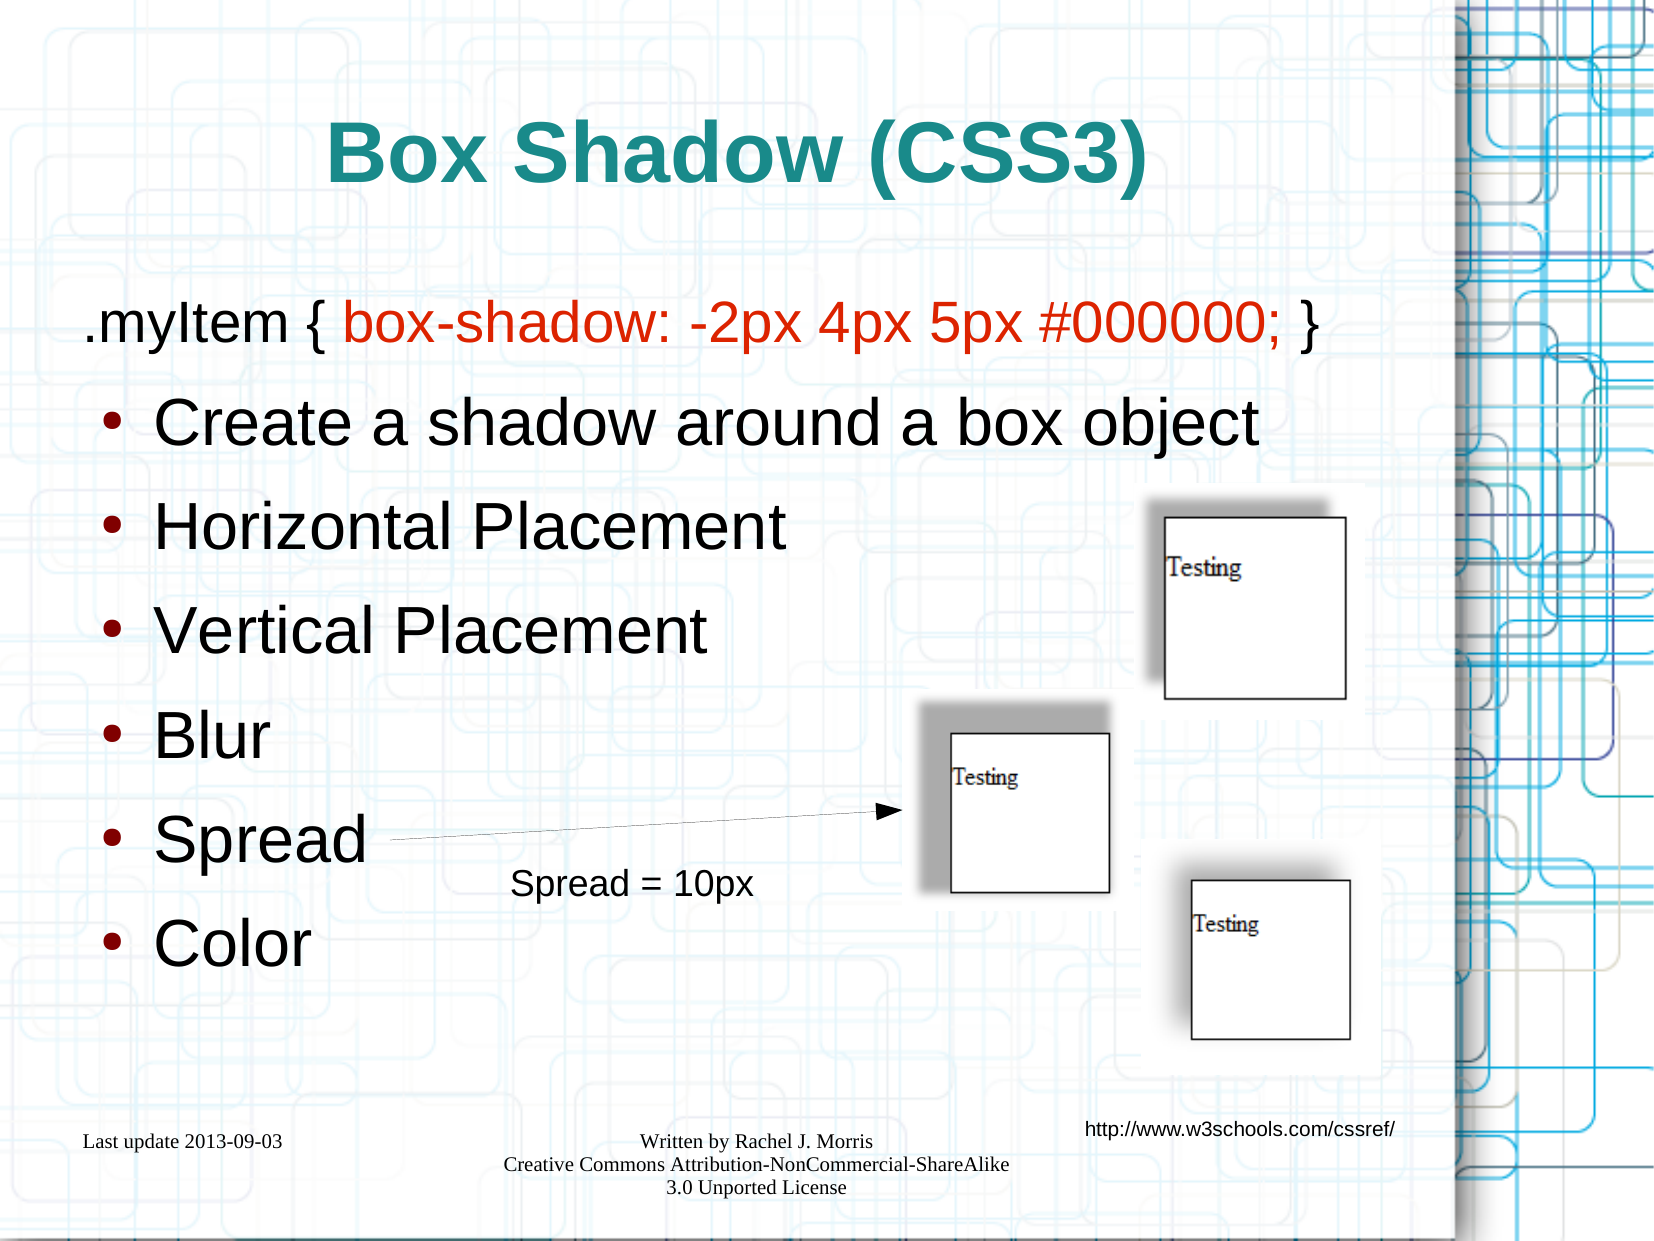

# Box Shadow (CSS3)
.myItem { box-shadow: -2px 4px 5px #000000; }
Create a shadow around a box object
Horizontal Placement
Vertical Placement
Blur
Spread
Color
Spread = 10px
http://www.w3schools.com/cssref/